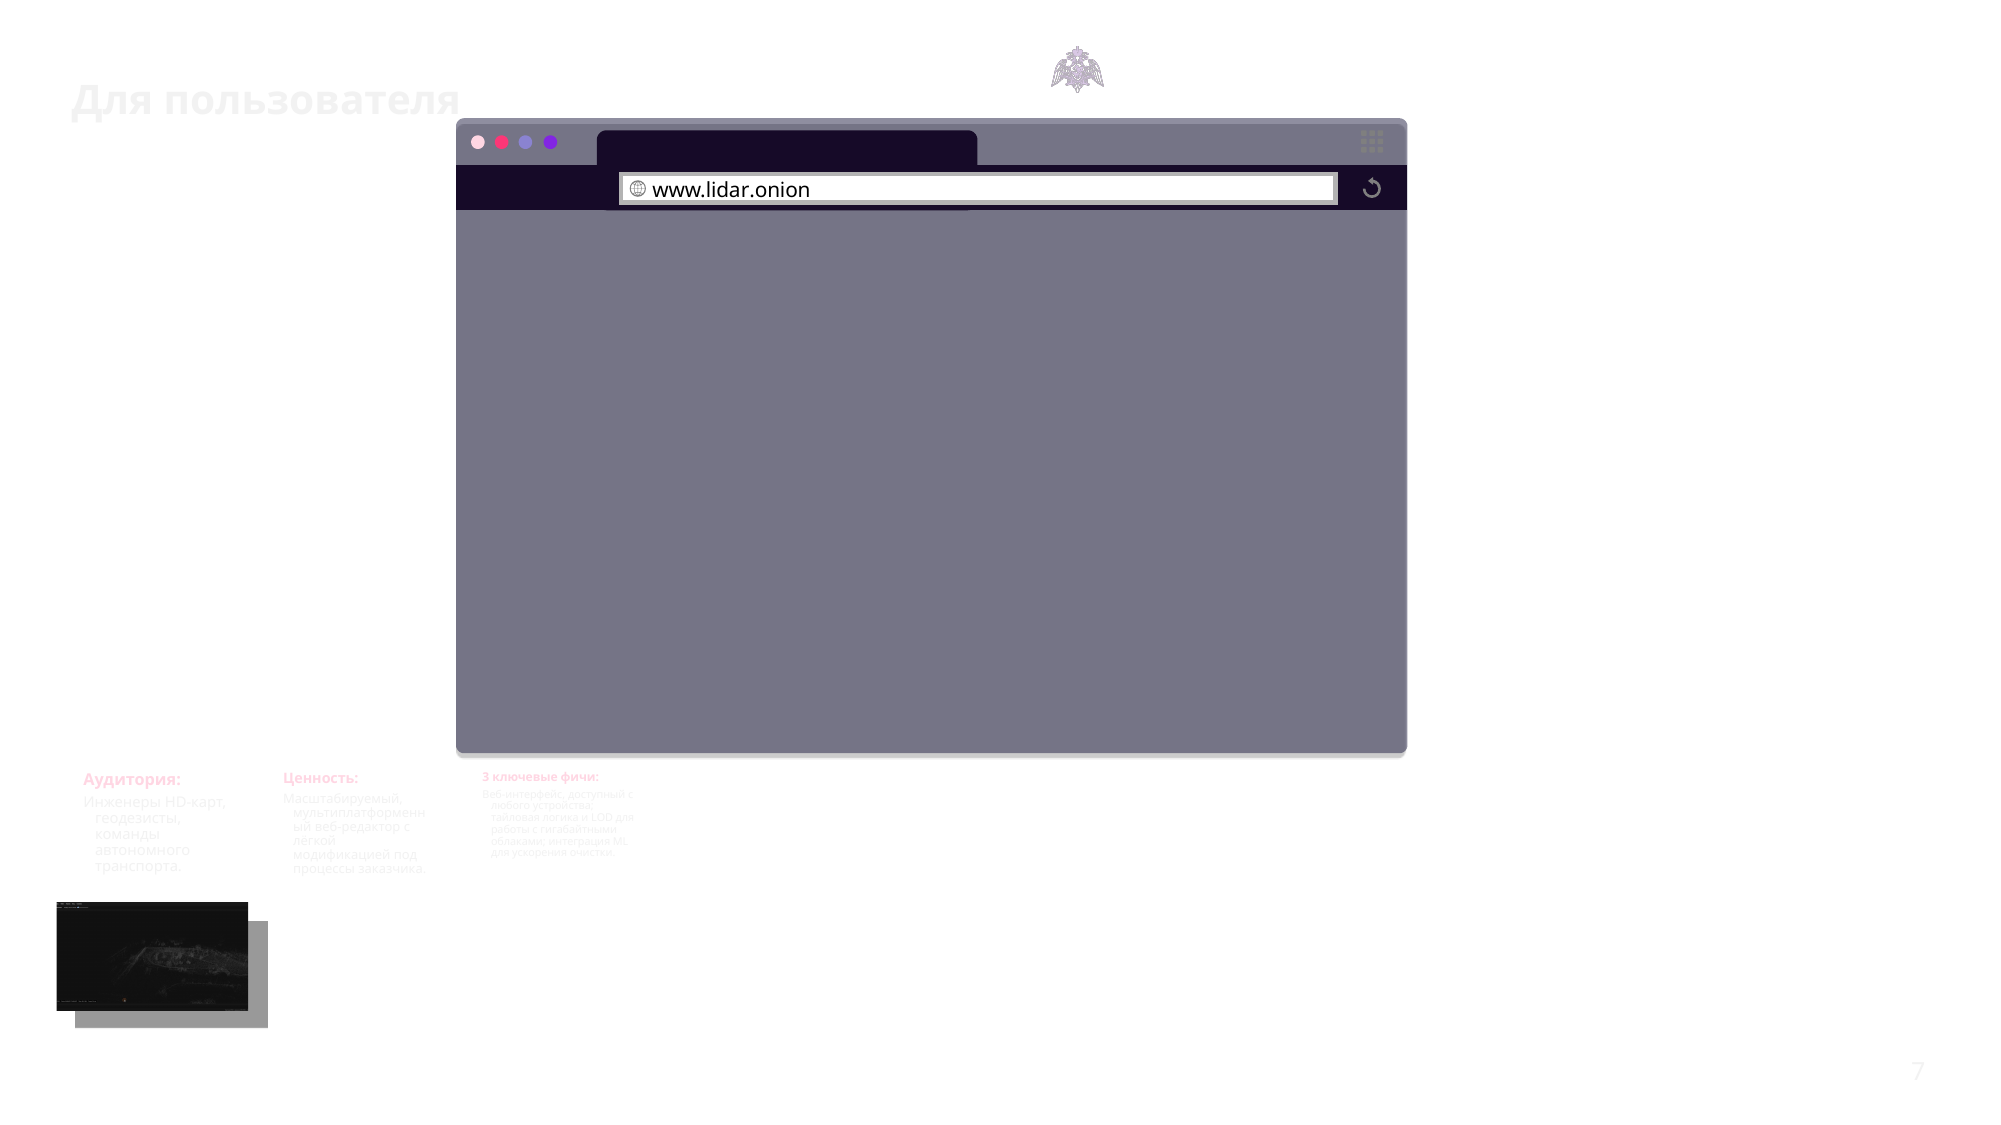

# Для пользователя
www.lidаr.onion
Аудитория:
Инженеры HD-карт, геодезисты, команды автономного транспорта.
Ценность:
Масштабируемый, мультиплатформенный веб-редактор с лёгкой модификацией под процессы заказчика.
3 ключевые фичи:
Веб-интерфейс, доступный с любого устройства; тайловая логика и LOD для работы с гигабайтными облаками; интеграция ML для ускорения очистки.